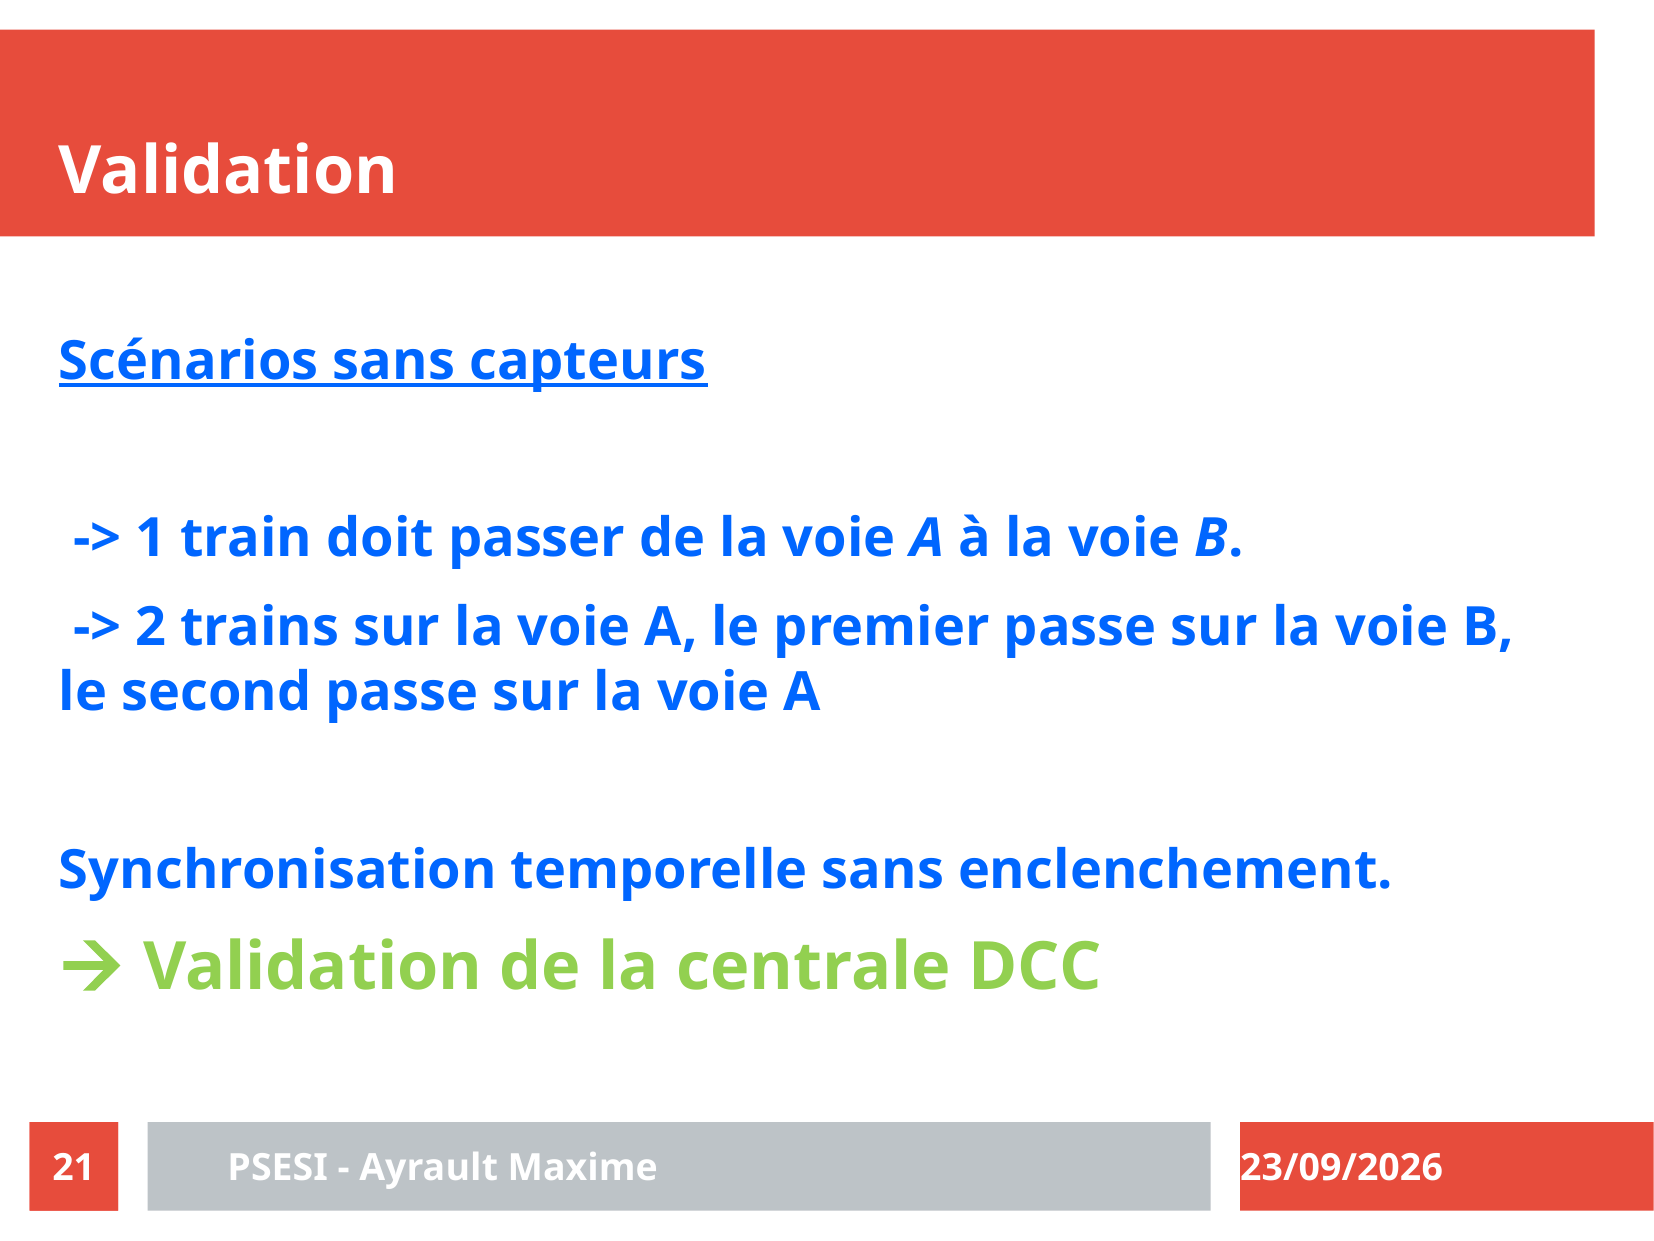

# Validation
Scénarios sans capteurs
 -> 1 train doit passer de la voie A à la voie B.
 -> 2 trains sur la voie A, le premier passe sur la voie B, le second passe sur la voie A
Synchronisation temporelle sans enclenchement.
 Validation de la centrale DCC
PSESI - Ayrault Maxime